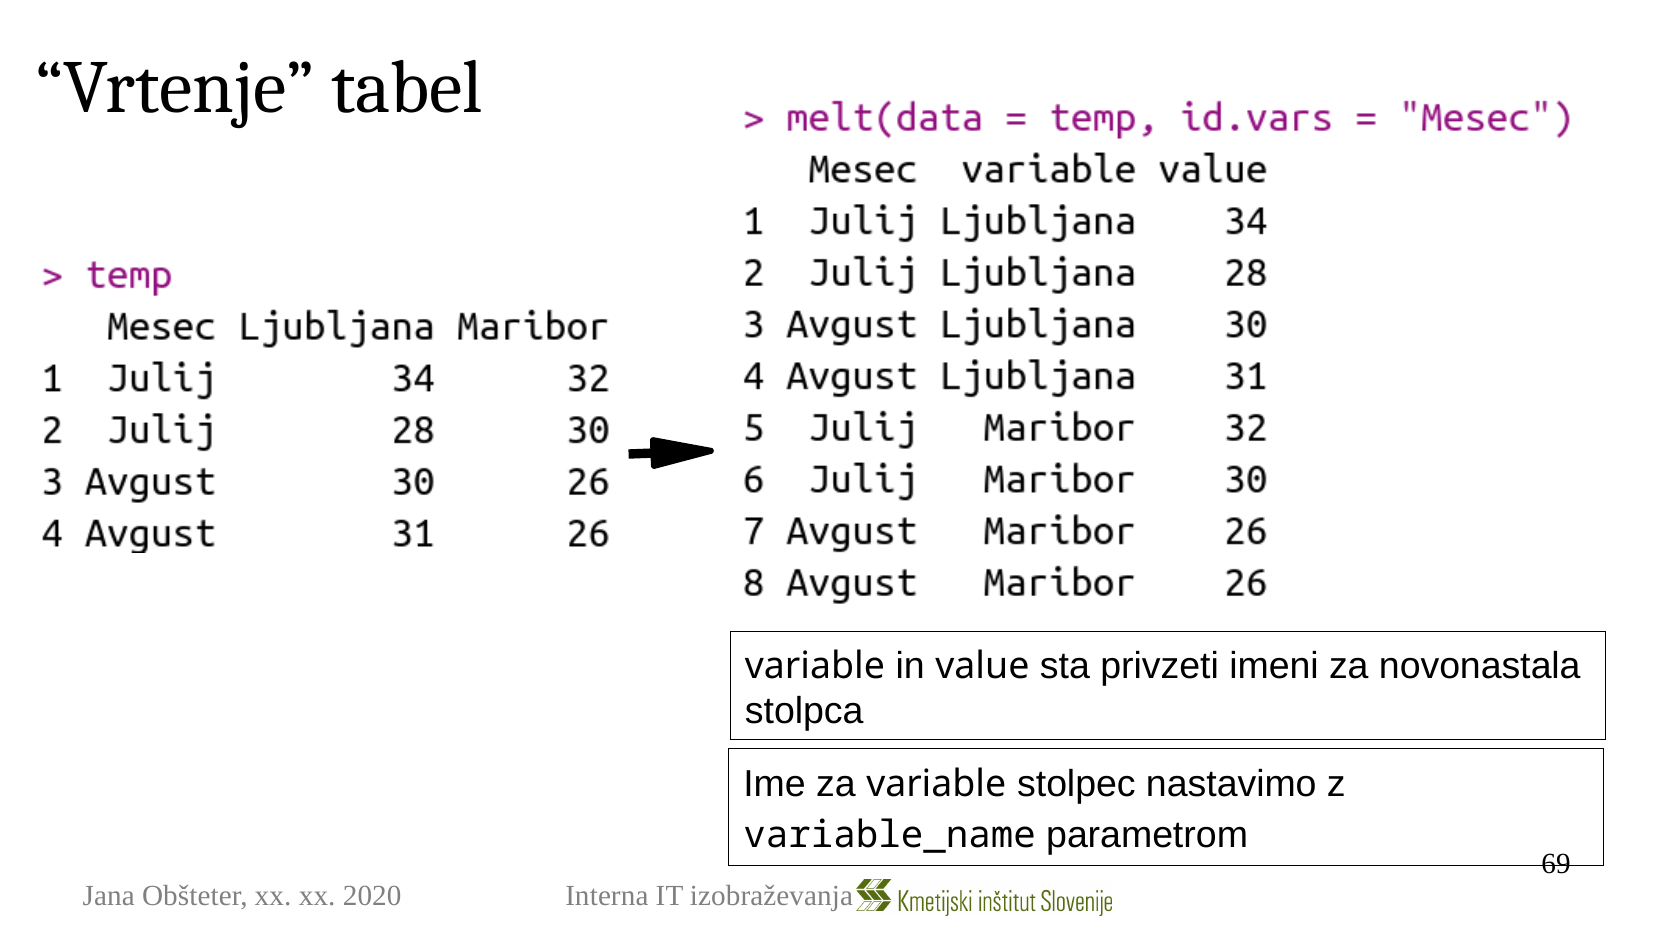

# “Vrtenje” tabel
variable in value sta privzeti imeni za novonastala stolpca
Ime za variable stolpec nastavimo z variable_name parametrom
69